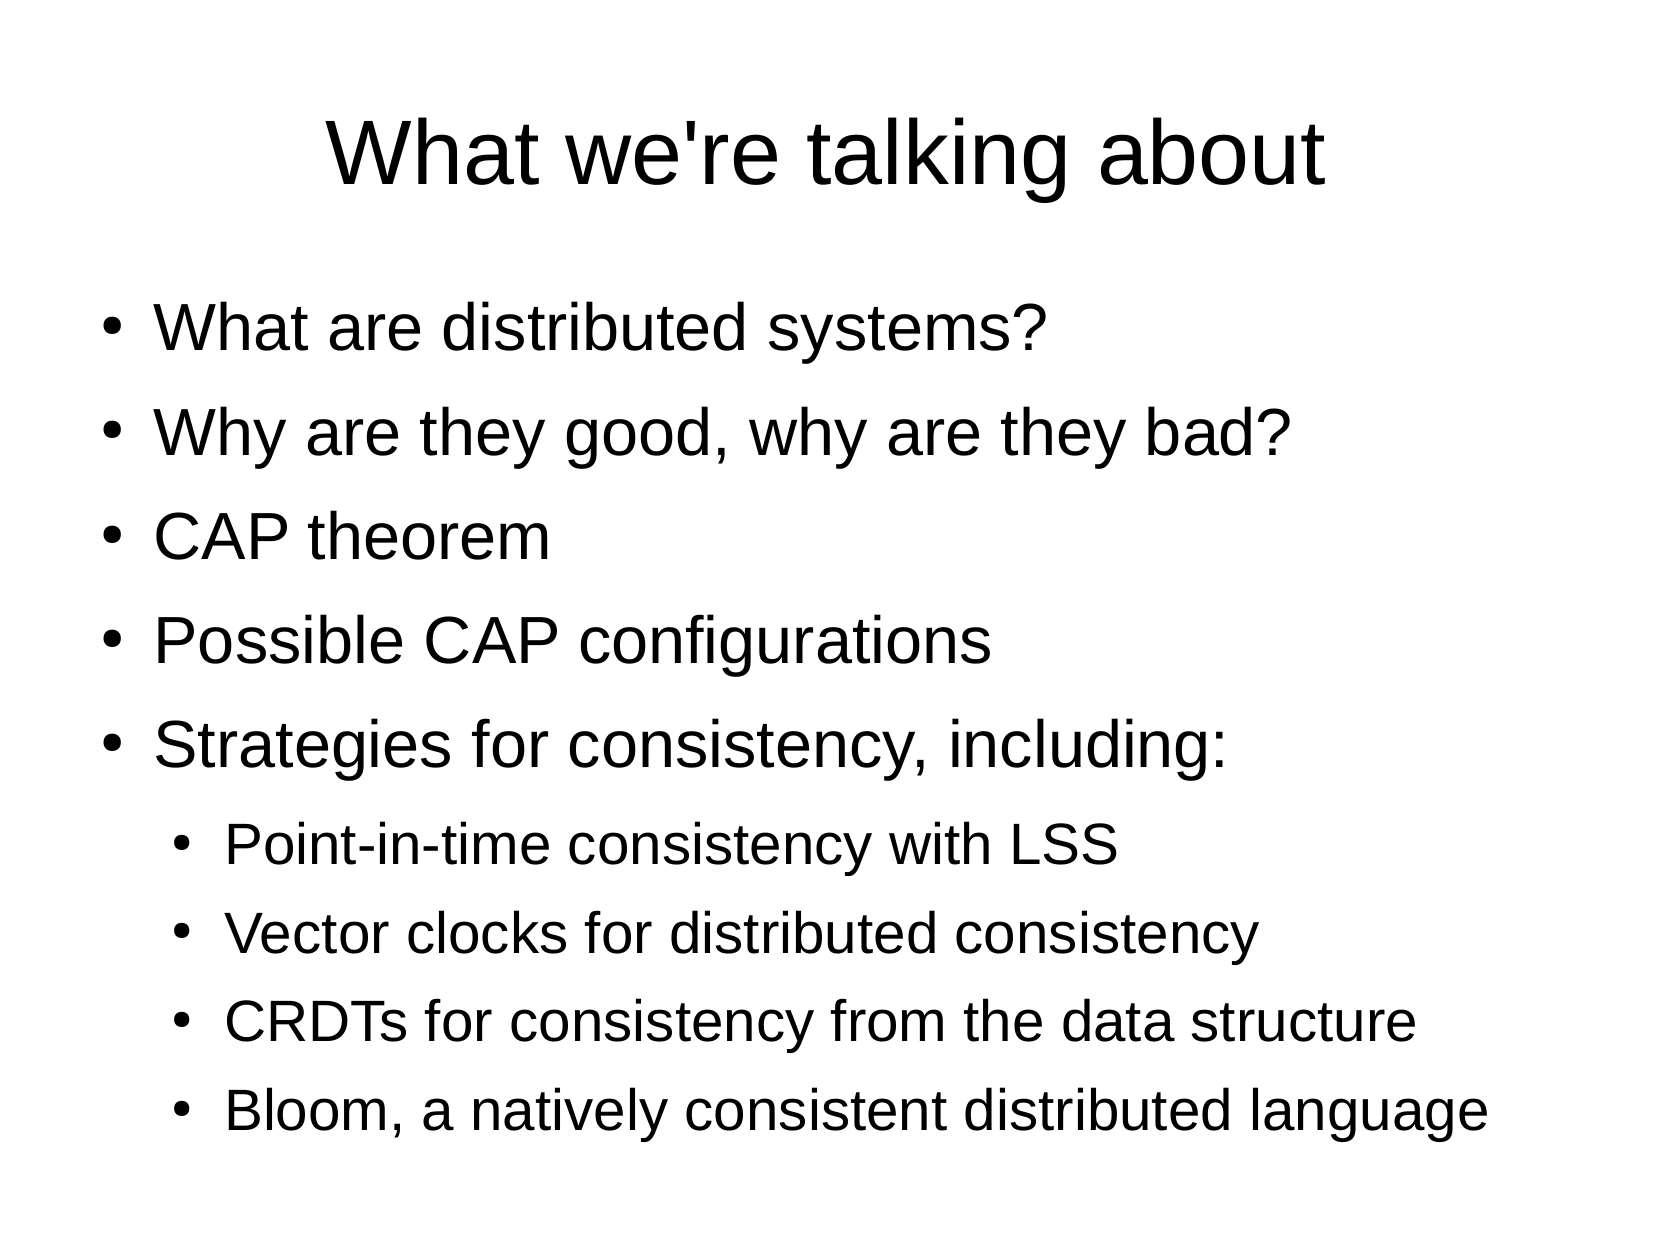

# What we're talking about
What are distributed systems?
Why are they good, why are they bad?
CAP theorem
Possible CAP configurations
Strategies for consistency, including:
Point-in-time consistency with LSS
Vector clocks for distributed consistency
CRDTs for consistency from the data structure
Bloom, a natively consistent distributed language